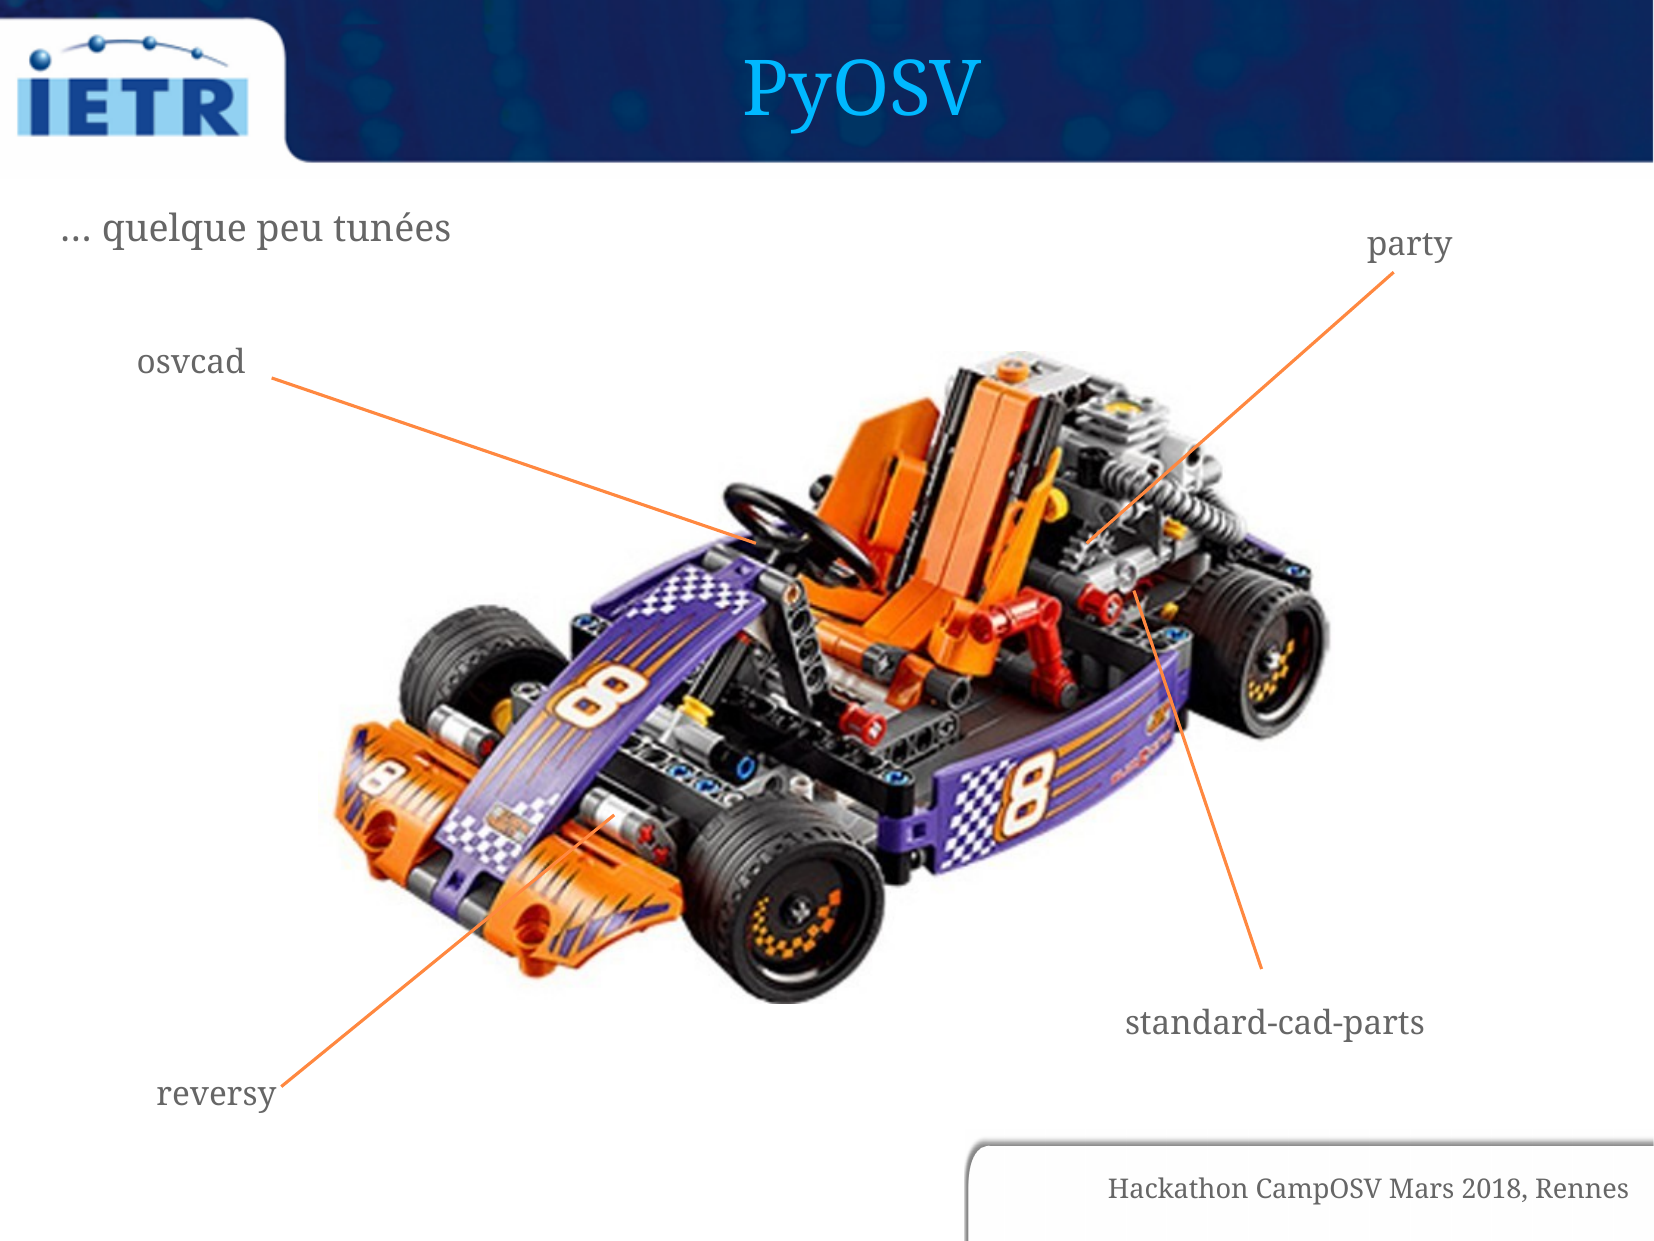

PyOSV
 … quelque peu tunées
party
osvcad
standard-cad-parts
reversy
Hackathon CampOSV Mars 2018, Rennes